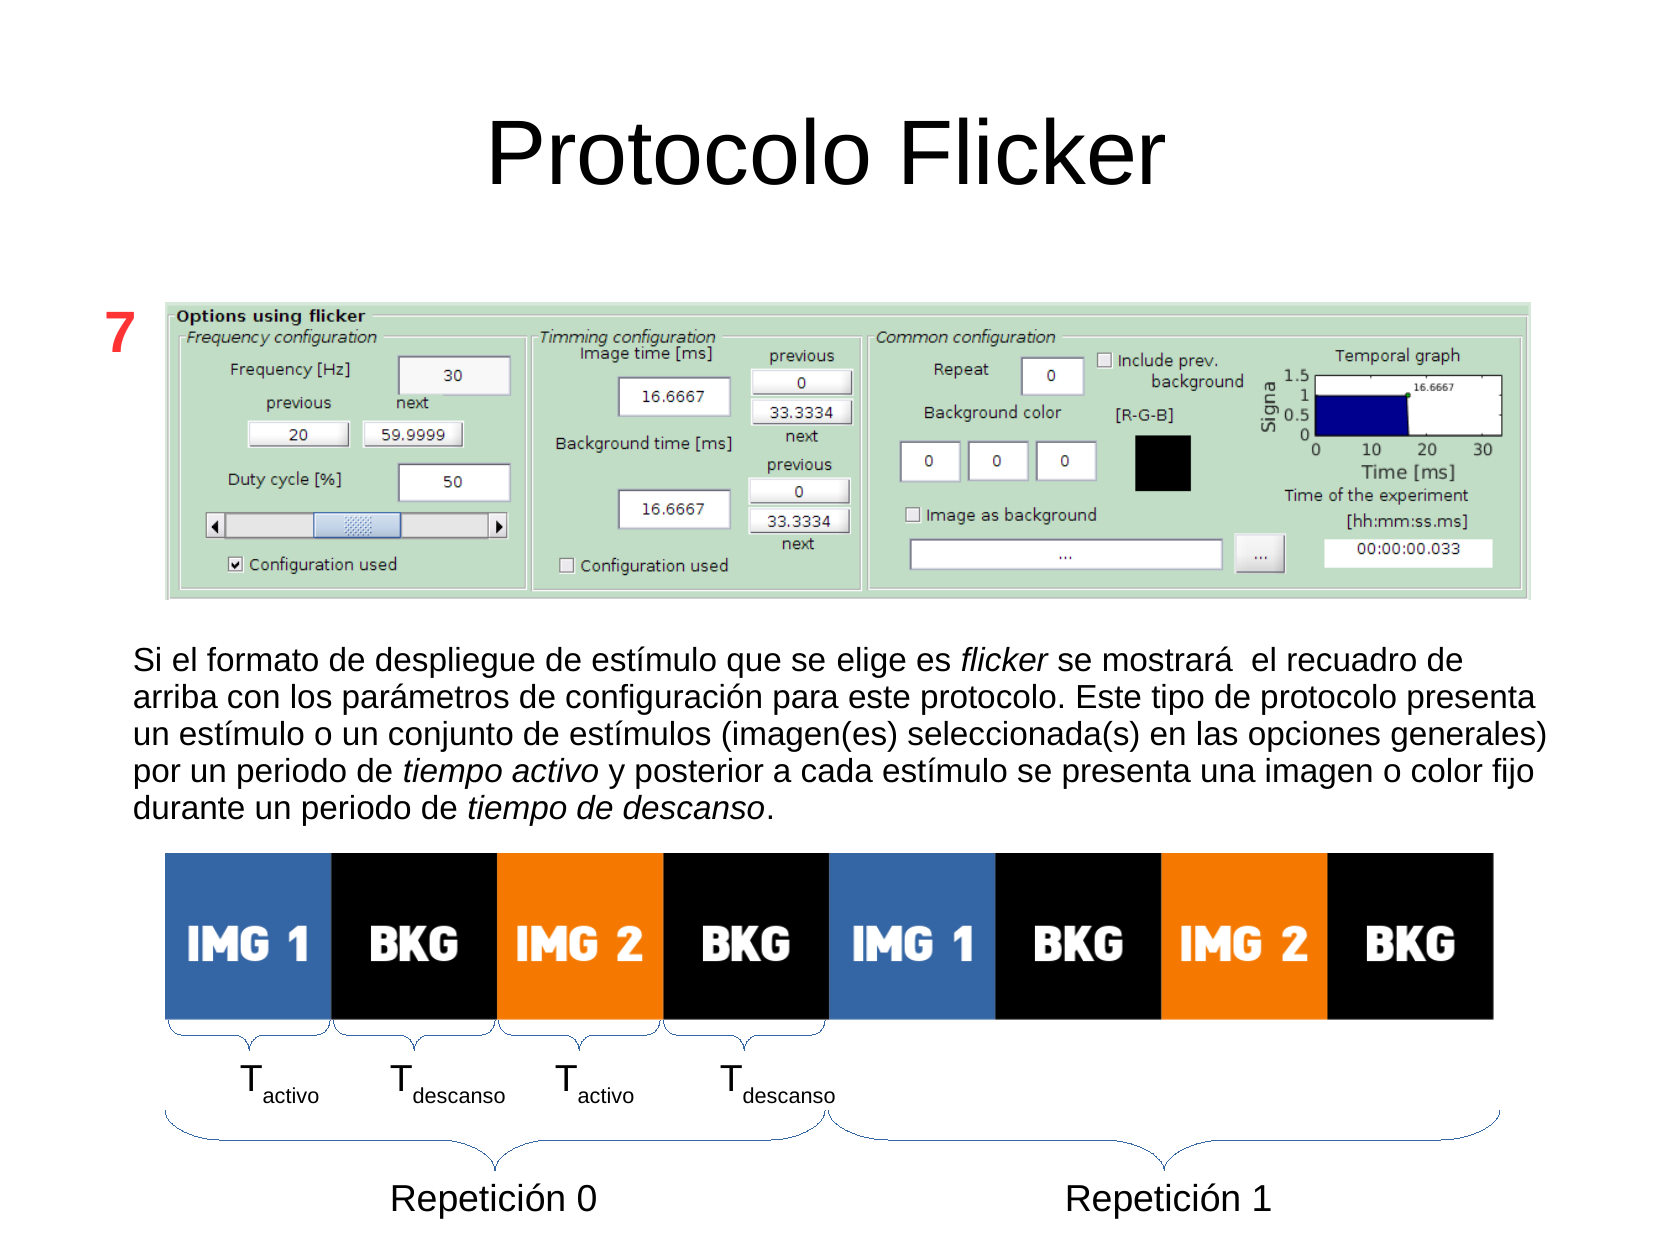

# Protocolo Flicker
7
Si el formato de despliegue de estímulo que se elige es flicker se mostrará el recuadro de arriba con los parámetros de configuración para este protocolo. Este tipo de protocolo presenta un estímulo o un conjunto de estímulos (imagen(es) seleccionada(s) en las opciones generales) por un periodo de tiempo activo y posterior a cada estímulo se presenta una imagen o color fijo durante un periodo de tiempo de descanso.
Tactivo
Tdescanso
Tactivo
Tdescanso
Repetición 0
Repetición 1